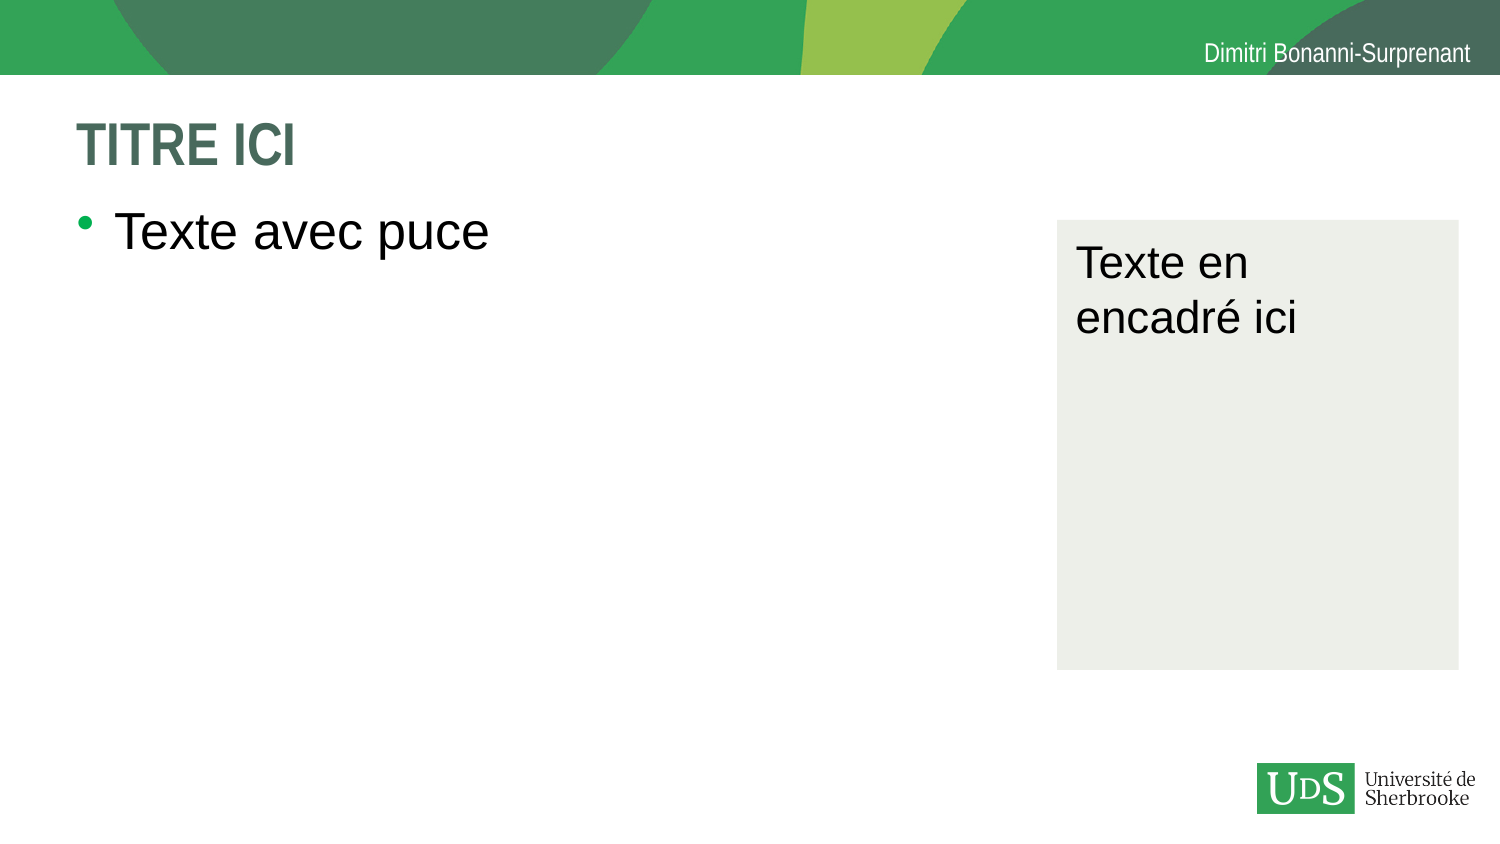

# Titre ici
Texte avec puce
Texte en encadré ici